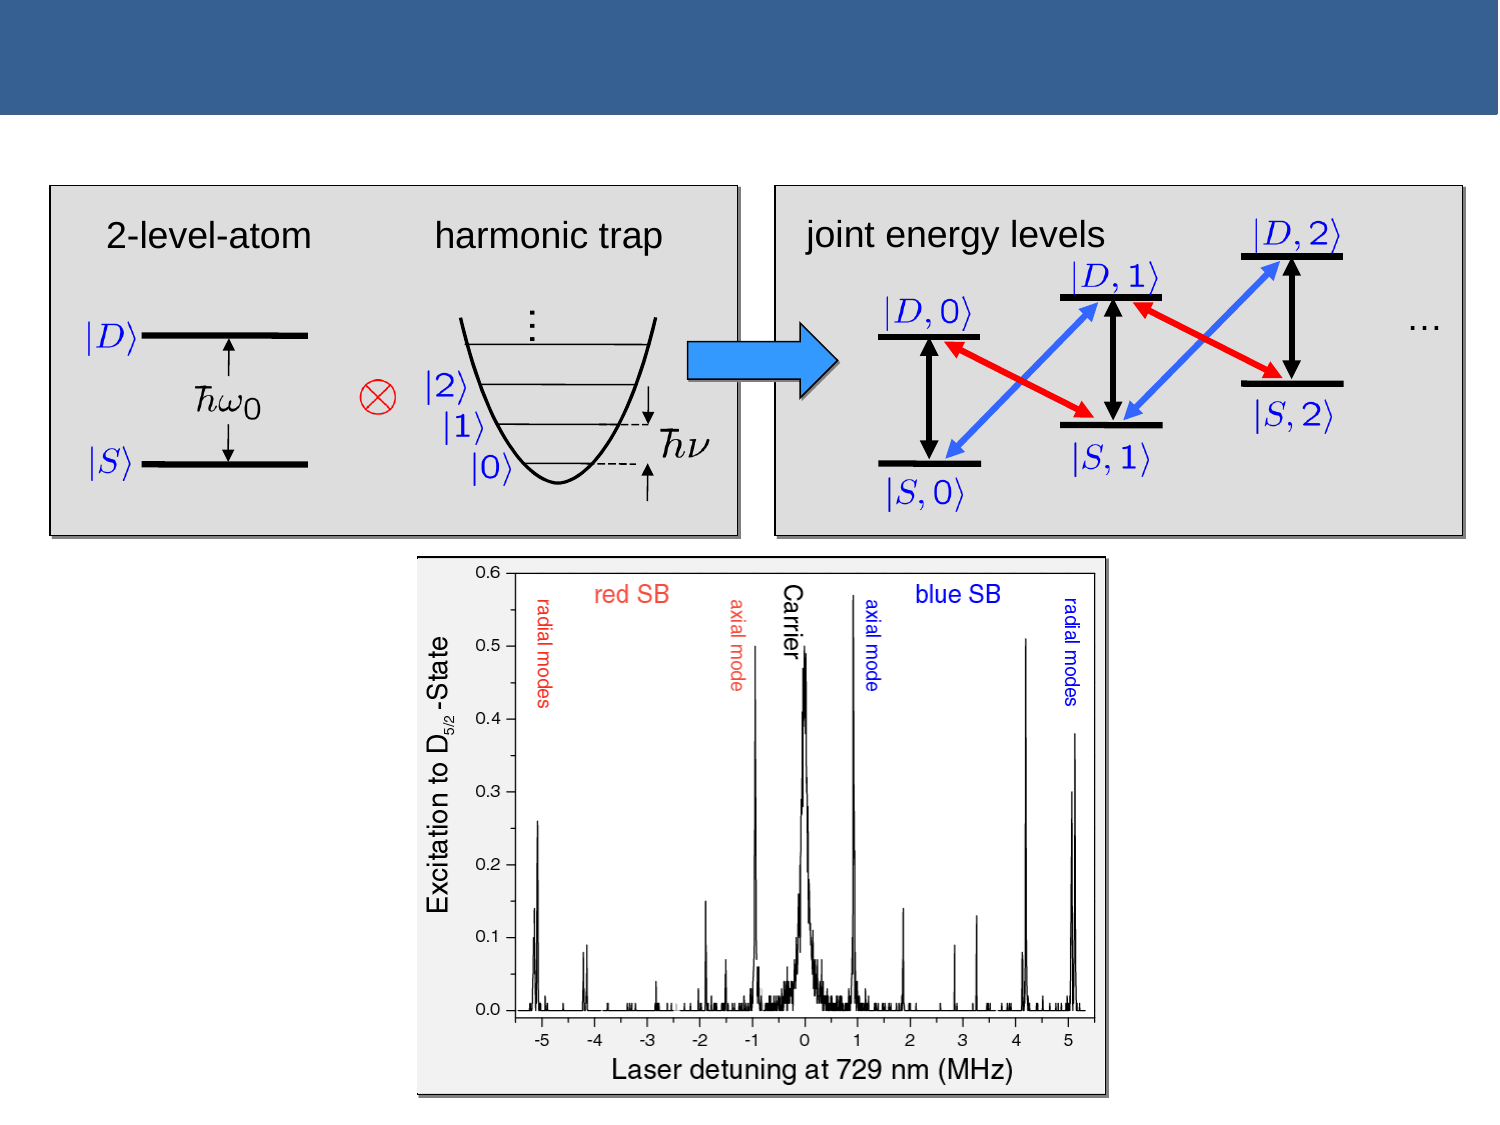

joint energy levels
2-level-atom
harmonic trap
…
…